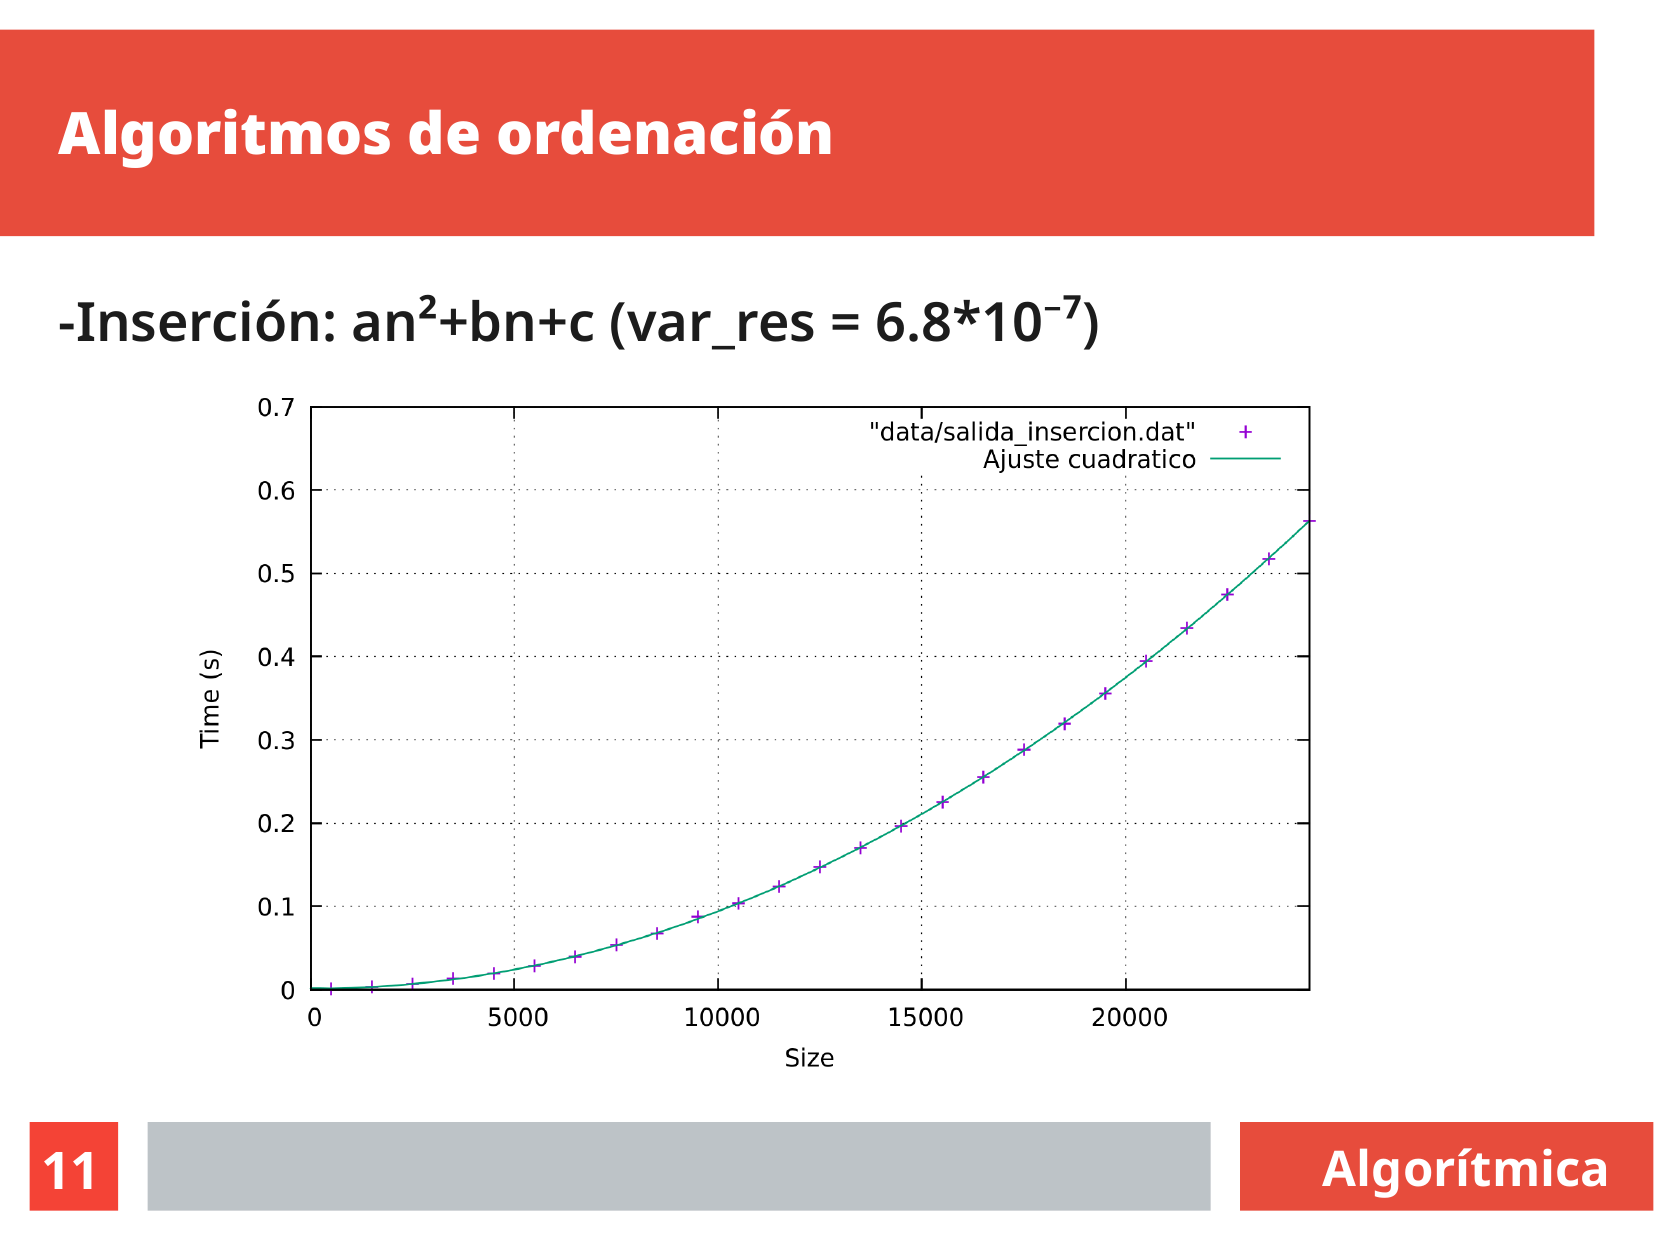

# Algoritmos de ordenación
-Inserción: an²+bn+c (var_res = 6.8*10⁻⁷)
11
Algorítmica